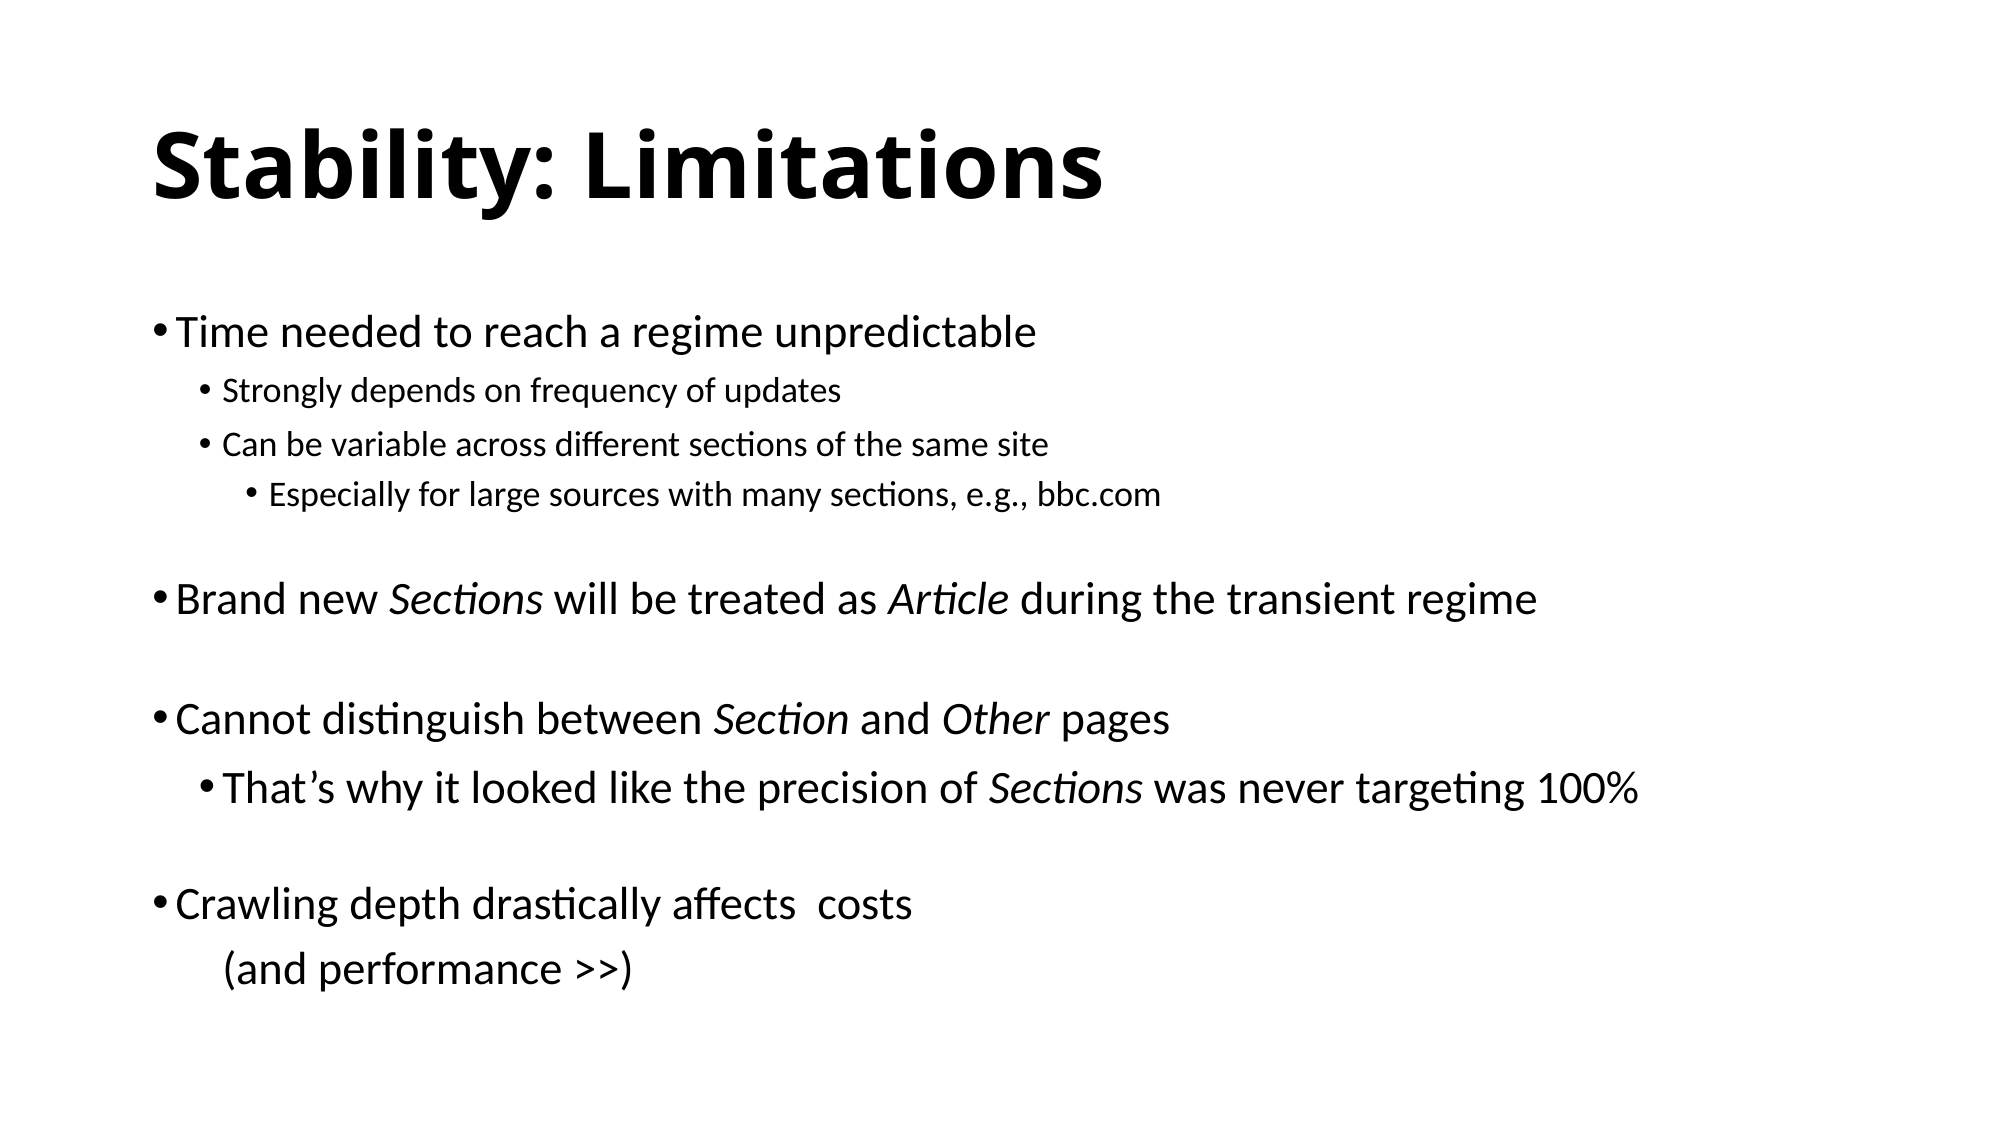

# Stability: Limitations
Time needed to reach a regime unpredictable
Strongly depends on frequency of updates
Can be variable across different sections of the same site
Especially for large sources with many sections, e.g., bbc.com
Brand new Sections will be treated as Article during the transient regime
Cannot distinguish between Section and Other pages
That’s why it looked like the precision of Sections was never targeting 100%
Crawling depth drastically affects costs
(and performance >>)